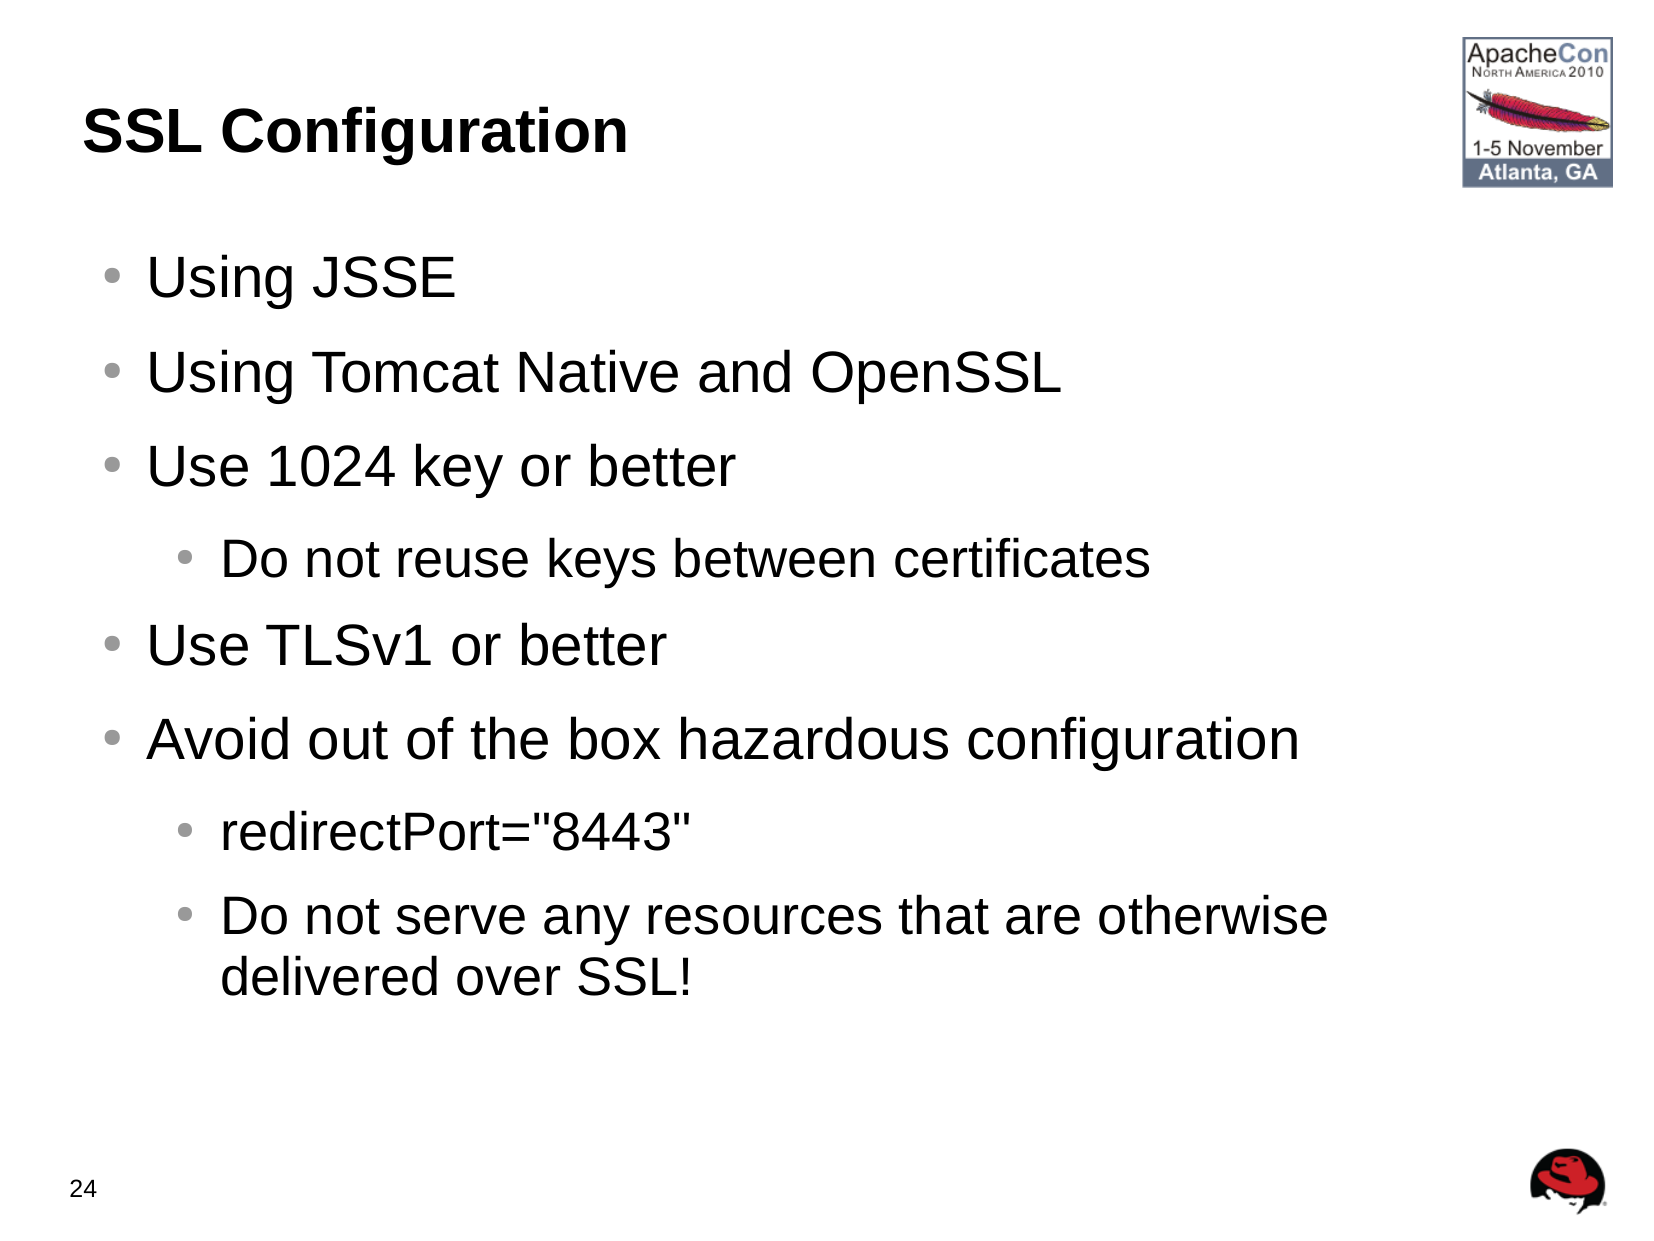

# SSL Configuration
Using JSSE
Using Tomcat Native and OpenSSL
Use 1024 key or better
Do not reuse keys between certificates
Use TLSv1 or better
Avoid out of the box hazardous configuration
redirectPort="8443"
Do not serve any resources that are otherwise
delivered over SSL!